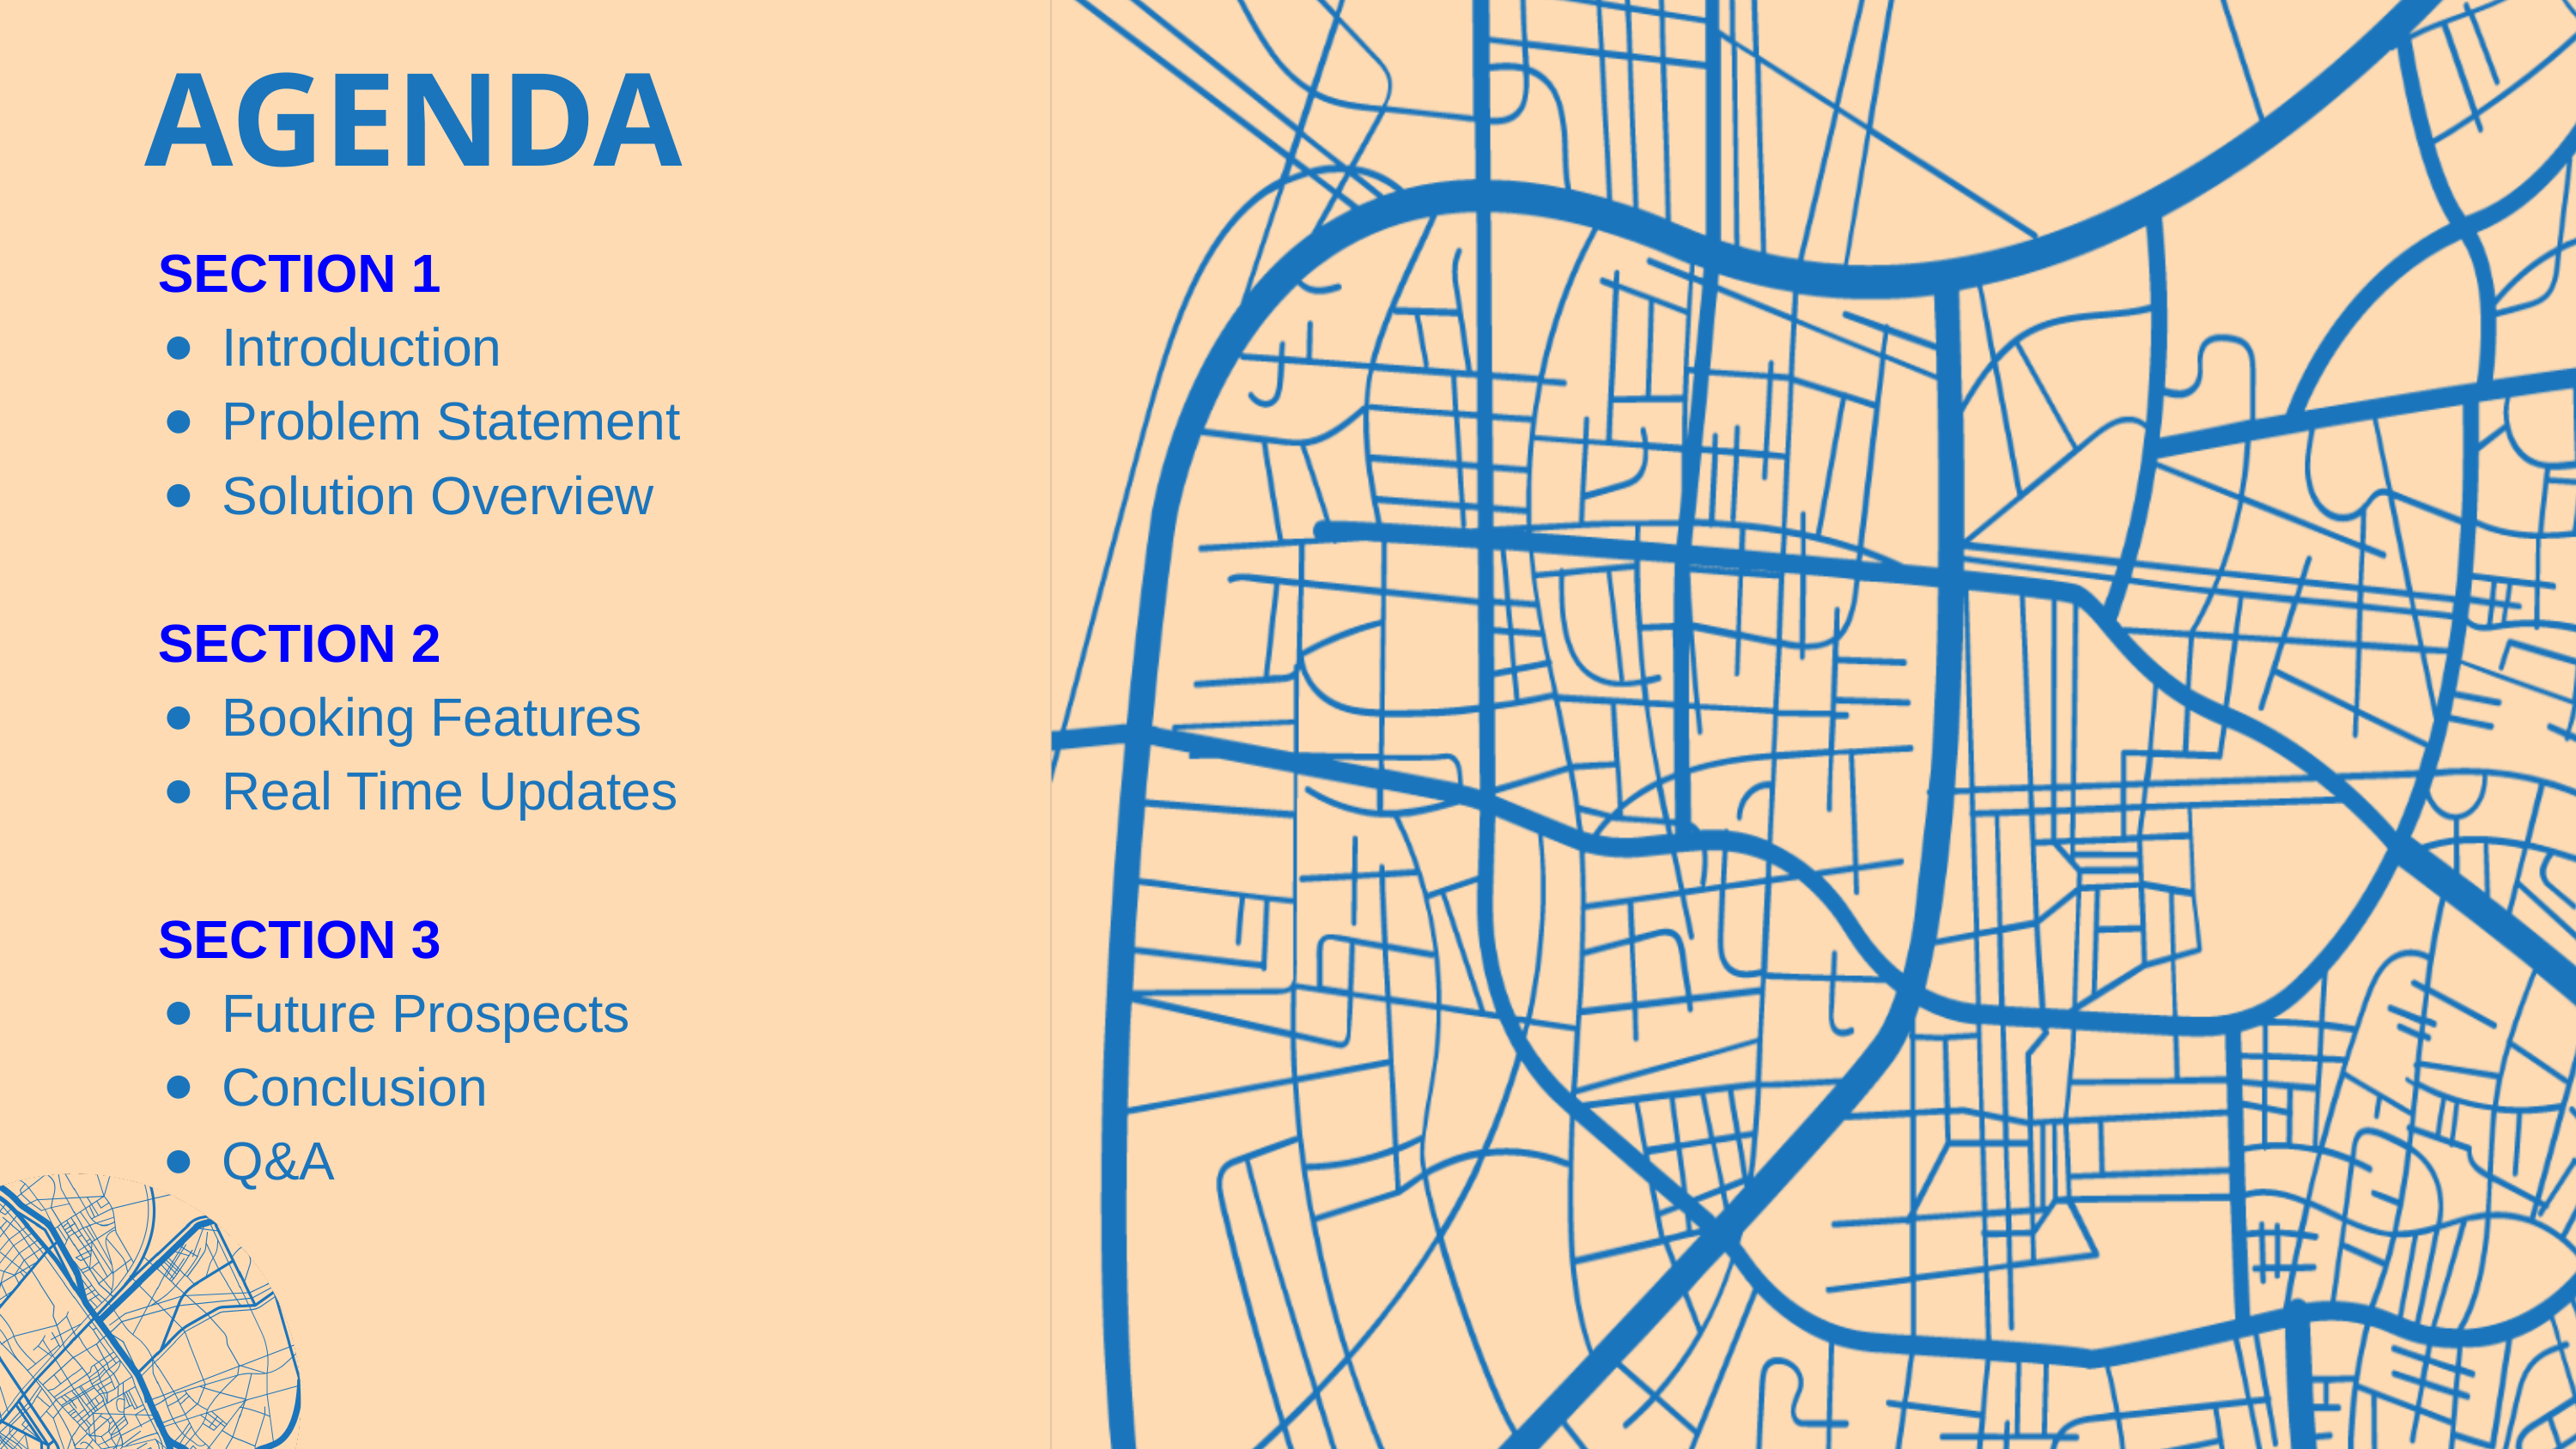

AGENDA
SECTION 1
Introduction
Problem Statement
Solution Overview
SECTION 2
Booking Features
Real Time Updates
SECTION 3
Future Prospects
Conclusion
Q&A